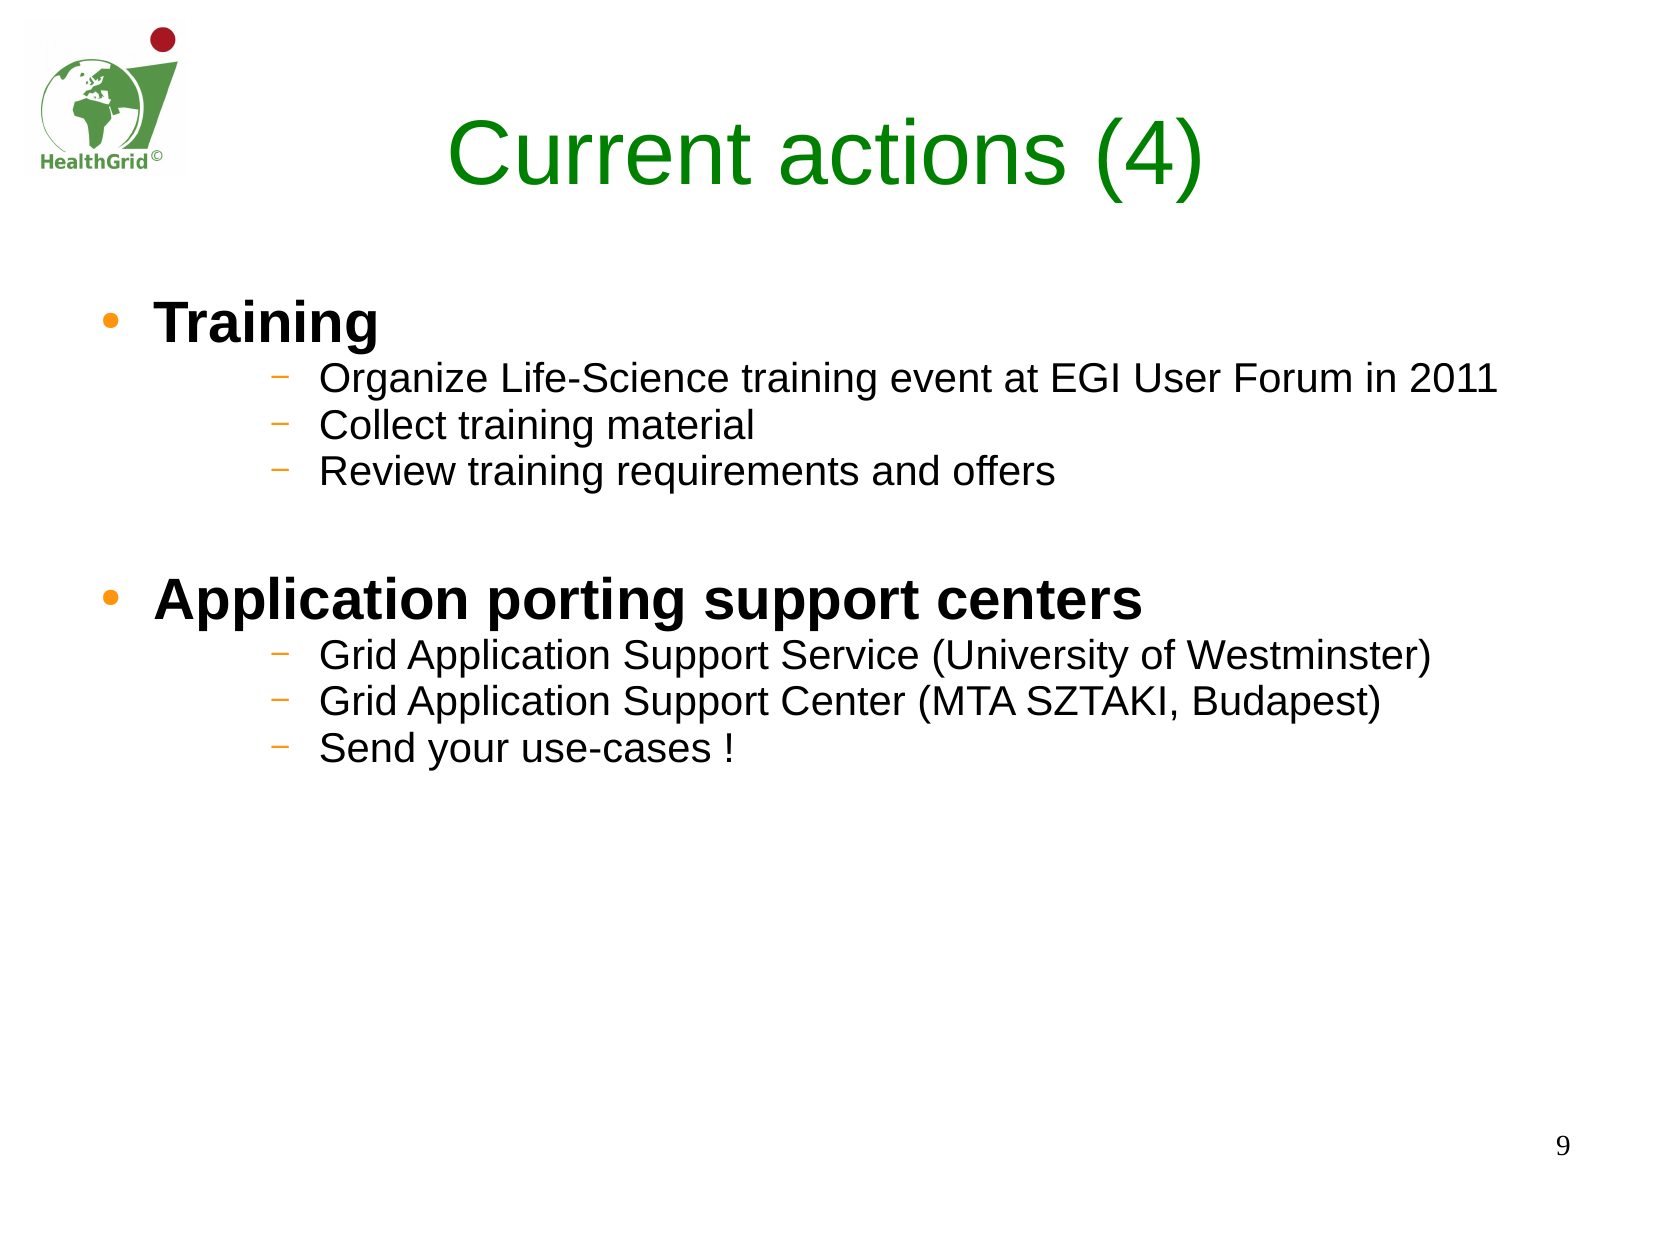

# Current actions (4)
Training
Organize Life-Science training event at EGI User Forum in 2011
Collect training material
Review training requirements and offers
Application porting support centers
Grid Application Support Service (University of Westminster)
Grid Application Support Center (MTA SZTAKI, Budapest)
Send your use-cases !
9